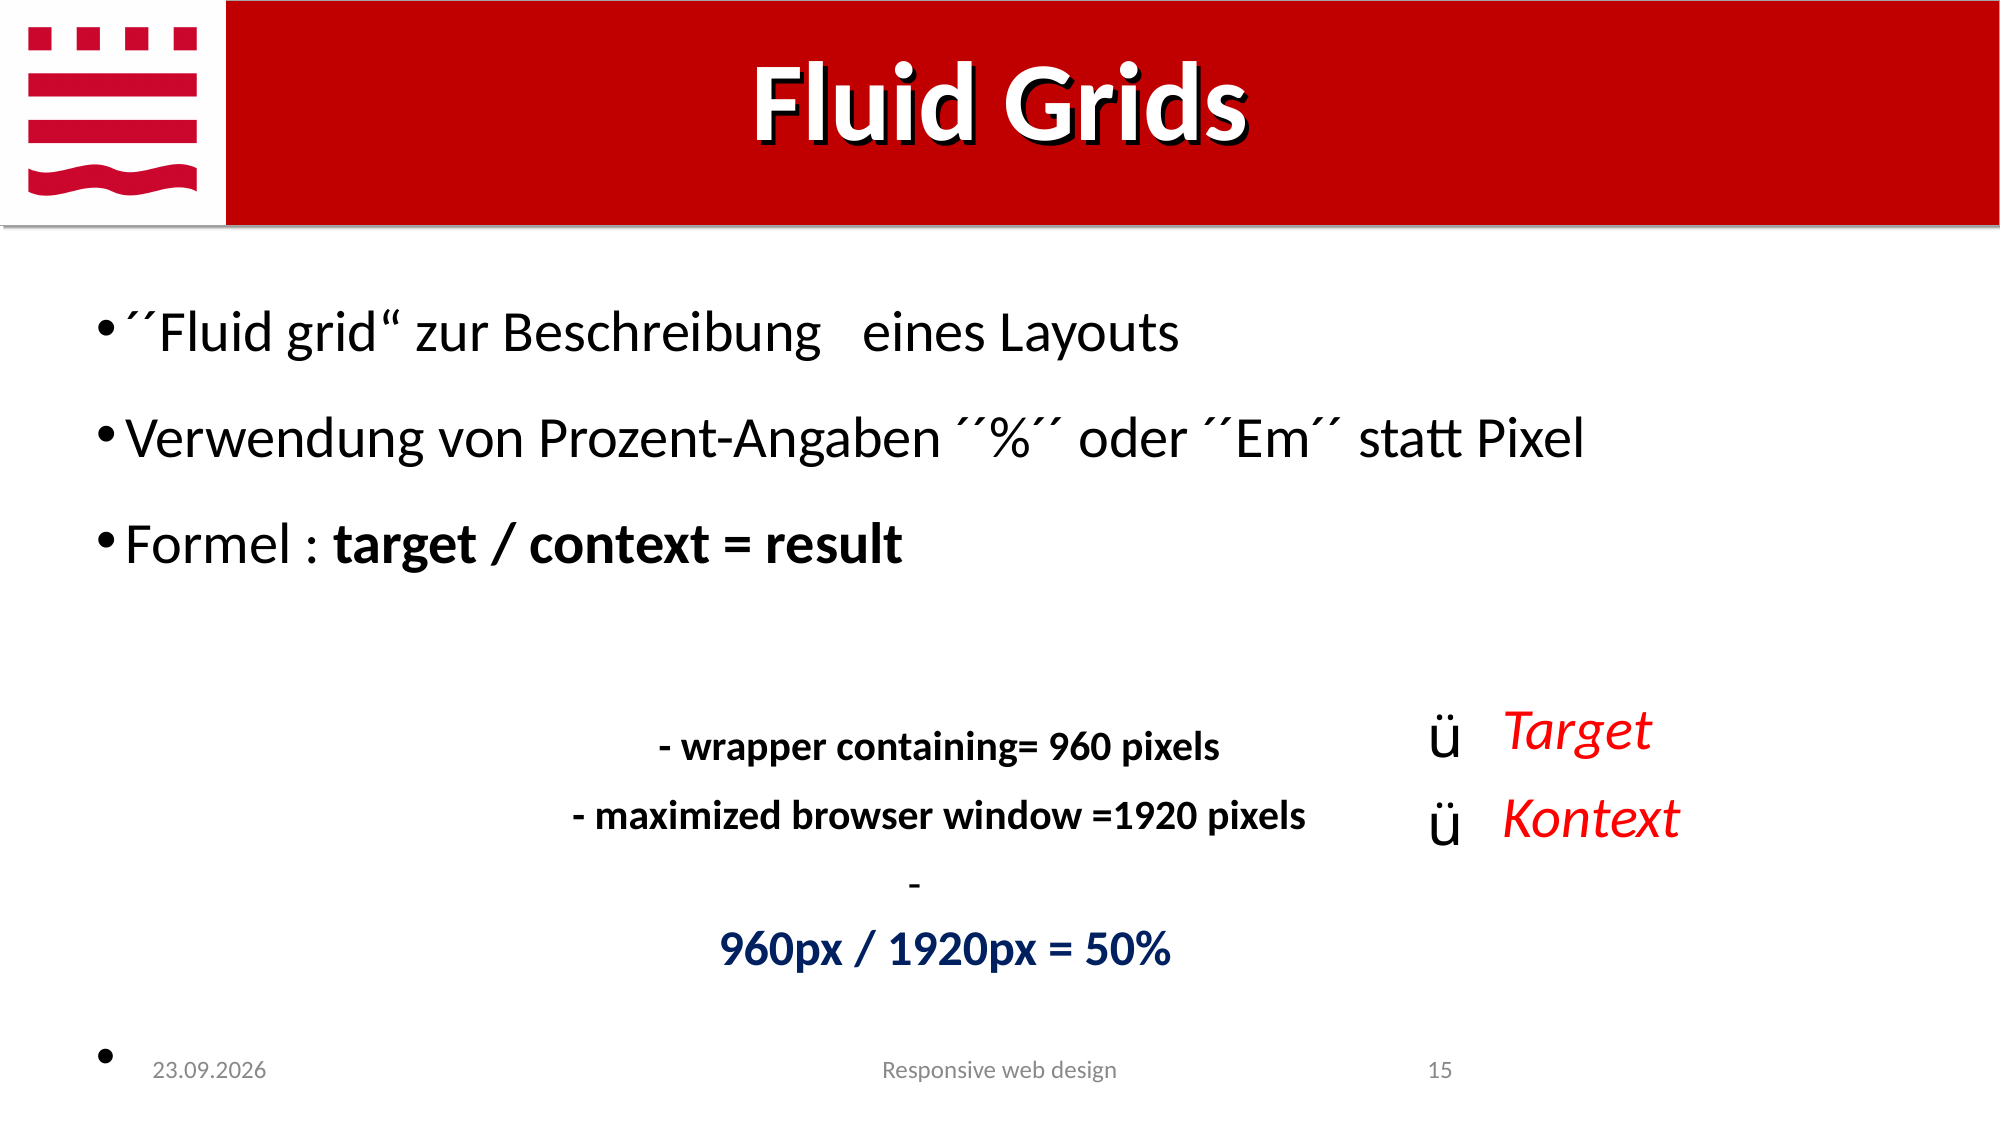

Fluid Grids
# ´´Fluid grid“ zur Beschreibung eines Layouts
Verwendung von Prozent-Angaben ´´%´´ oder ´´Em´´ statt Pixel
Formel : target / context = result
 - wrapper containing= 960 pixels
 - maximized browser window =1920 pixels
960px / 1920px = 50%
Target
Kontext
Responsive web design
15